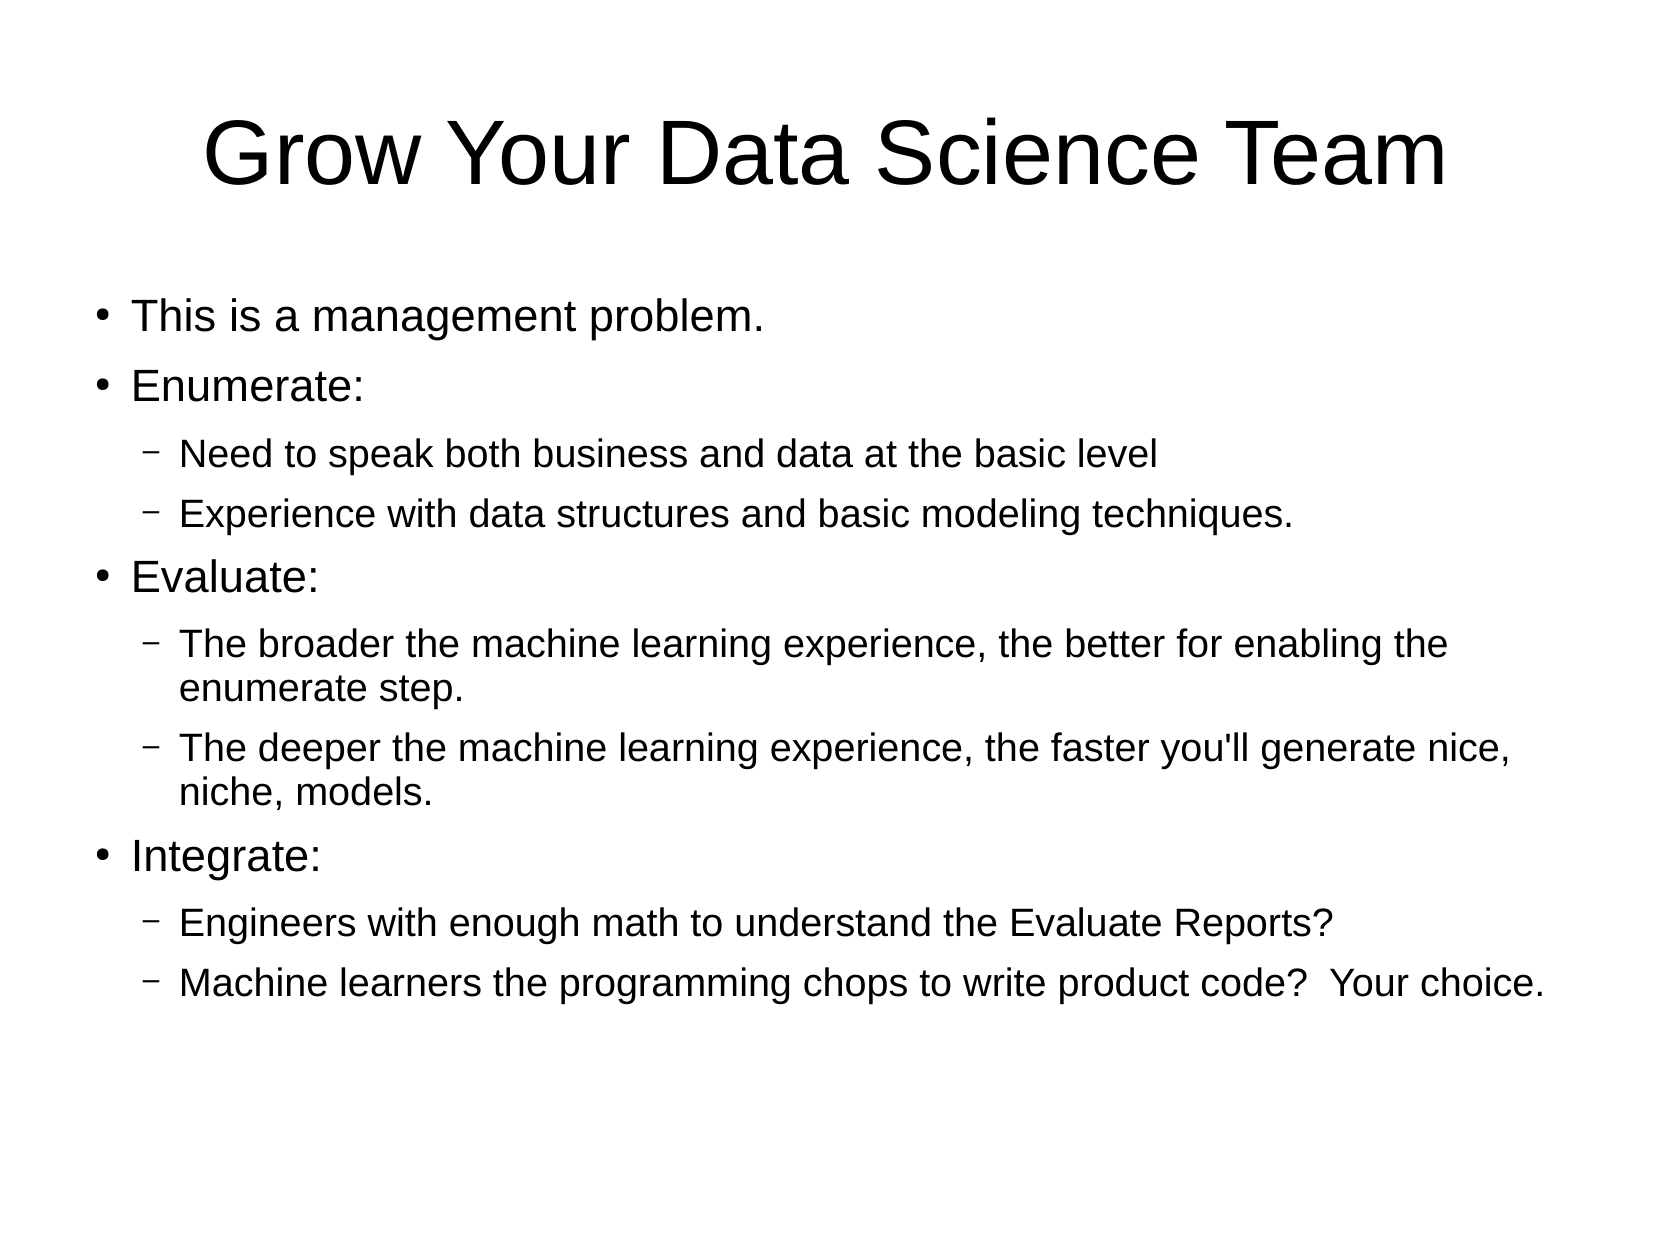

# Grow Your Data Science Team
This is a management problem.
Enumerate:
Need to speak both business and data at the basic level
Experience with data structures and basic modeling techniques.
Evaluate:
The broader the machine learning experience, the better for enabling the enumerate step.
The deeper the machine learning experience, the faster you'll generate nice, niche, models.
Integrate:
Engineers with enough math to understand the Evaluate Reports?
Machine learners the programming chops to write product code? Your choice.